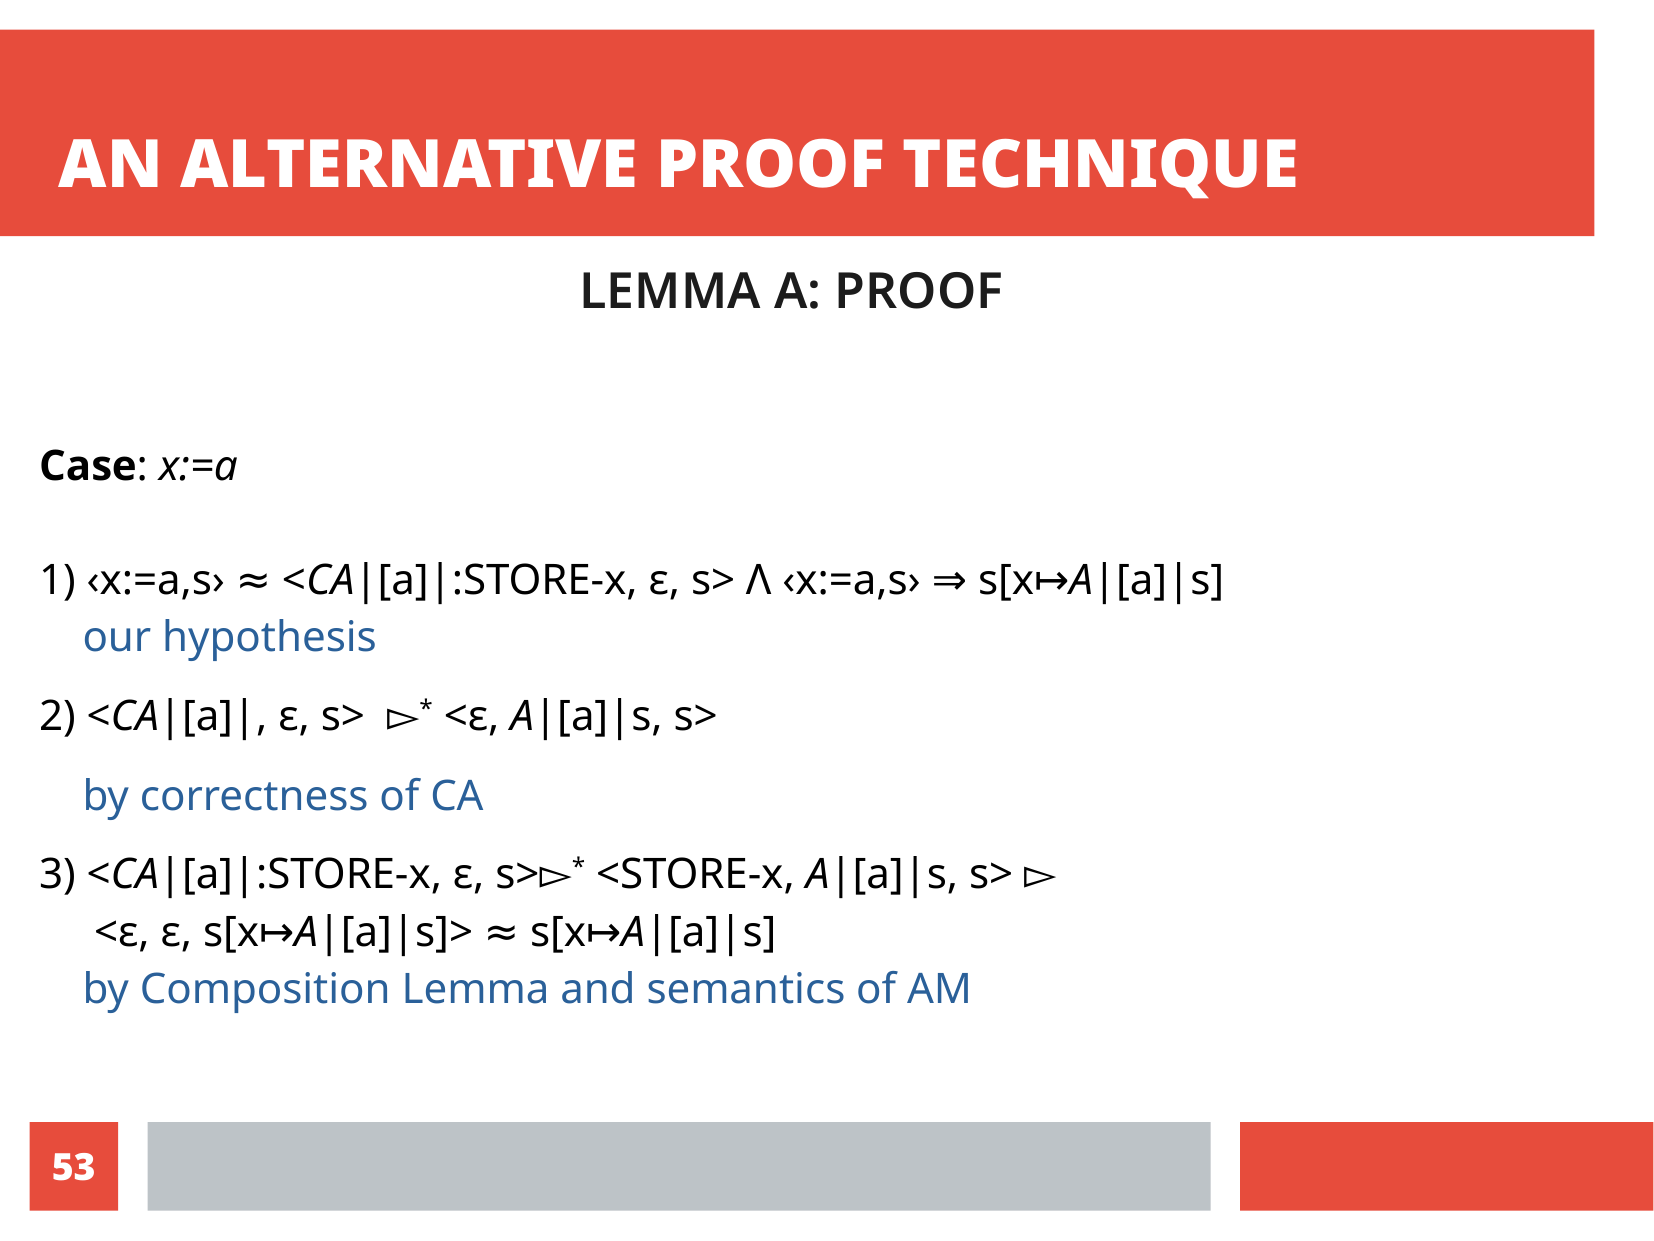

# AN ALTERNATIVE PROOF TECHNIQUE
LEMMA A: PROOF
Case: x:=a
1) ‹x:=a,s› ≈ <CA|[a]|:STORE-x, ε, s> Ʌ ‹x:=a,s› ⇒ s[x↦A|[a]|s]
our hypothesis
2) <CA|[a]|, ε, s> ▻* <ε, A|[a]|s, s>
by correctness of CA
3) <CA|[a]|:STORE-x, ε, s>▻* <STORE-x, A|[a]|s, s> ▻
 <ε, ε, s[x↦A|[a]|s]> ≈ s[x↦A|[a]|s]
by Composition Lemma and semantics of AM
53